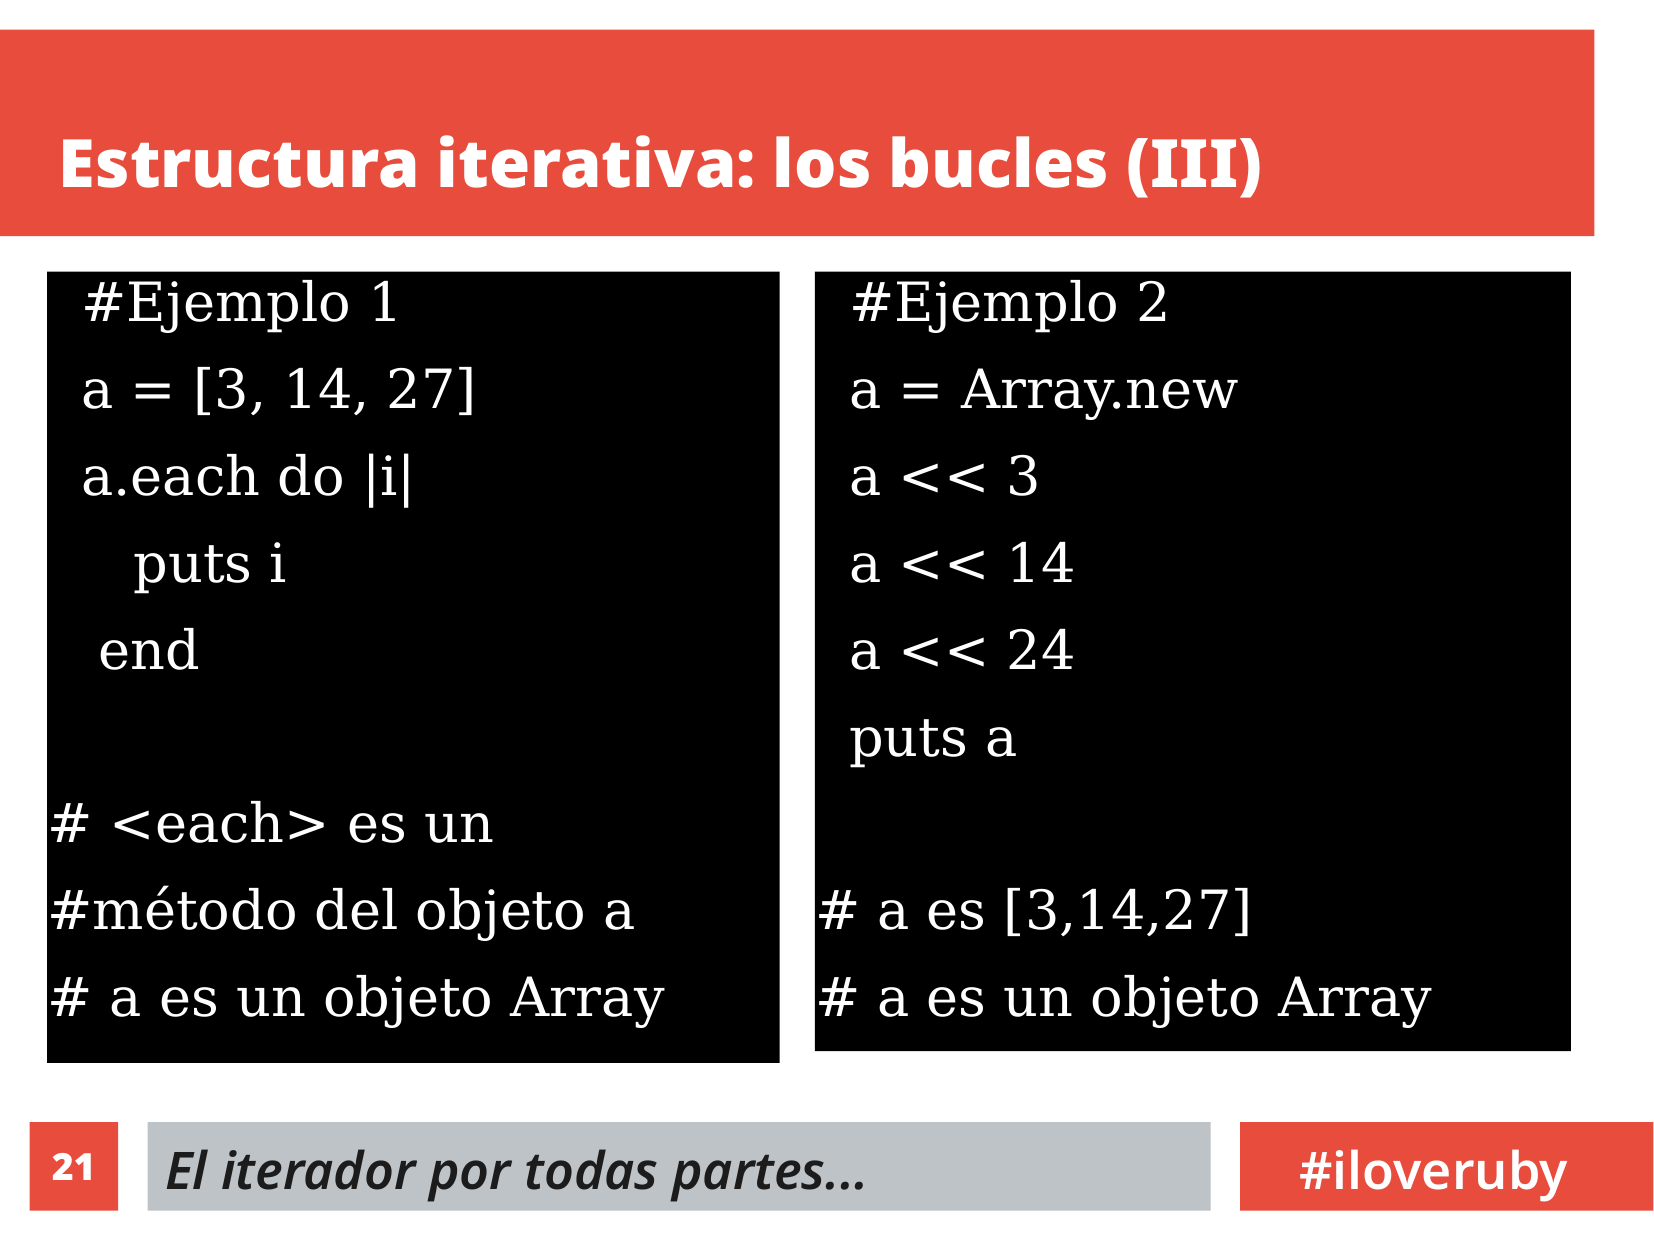

# Estructura iterativa: los bucles (III)
 #Ejemplo 1
 a = [3, 14, 27]
 a.each do |i|
 puts i
 end
# <each> es un
#método del objeto a
# a es un objeto Array
 #Ejemplo 2
 a = Array.new
 a << 3
 a << 14
 a << 24
 puts a
# a es [3,14,27]
# a es un objeto Array
21
El iterador por todas partes...
#iloveruby